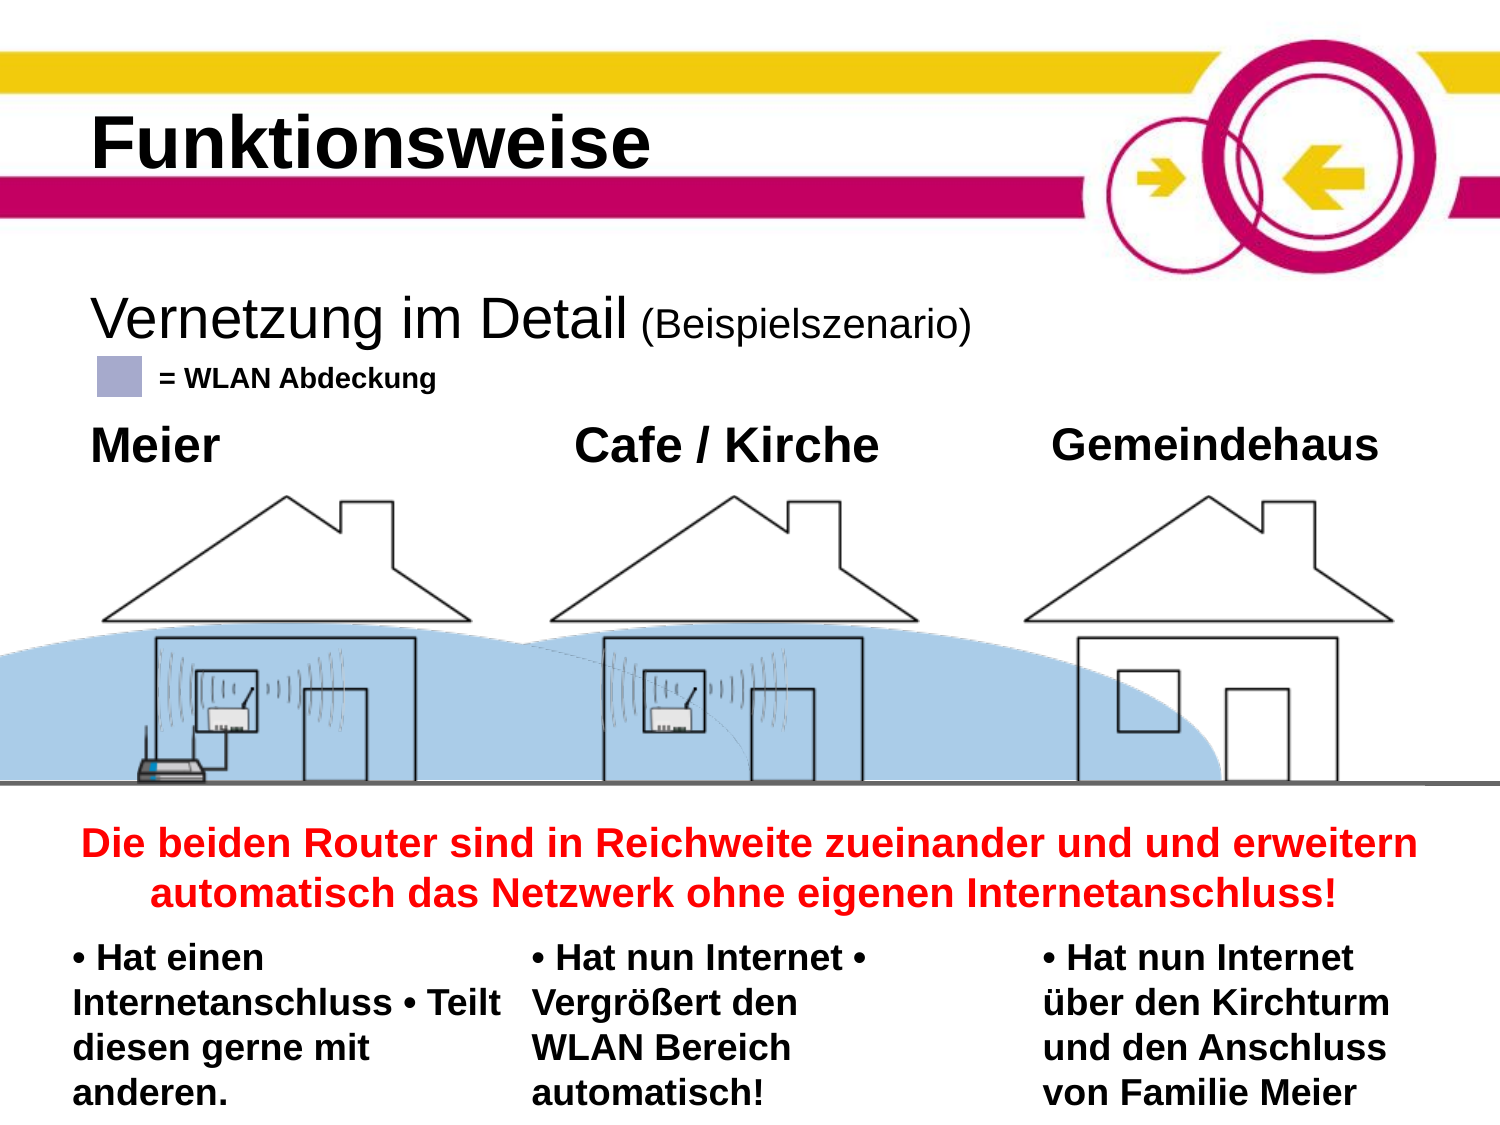

Funktionsweise
Vernetzung im Detail (Beispielszenario)
= WLAN Abdeckung
Meier
Cafe / Kirche
Gemeindehaus
Die beiden Router sind in Reichweite zueinander und und erweitern automatisch das Netzwerk ohne eigenen Internetanschluss!
• Hat einen Internetanschluss • Teilt diesen gerne mit anderen.
• Hat nun Internet • Vergrößert den WLAN Bereich automatisch!
• Hat nun Internet über den Kirchturm und den Anschluss von Familie Meier